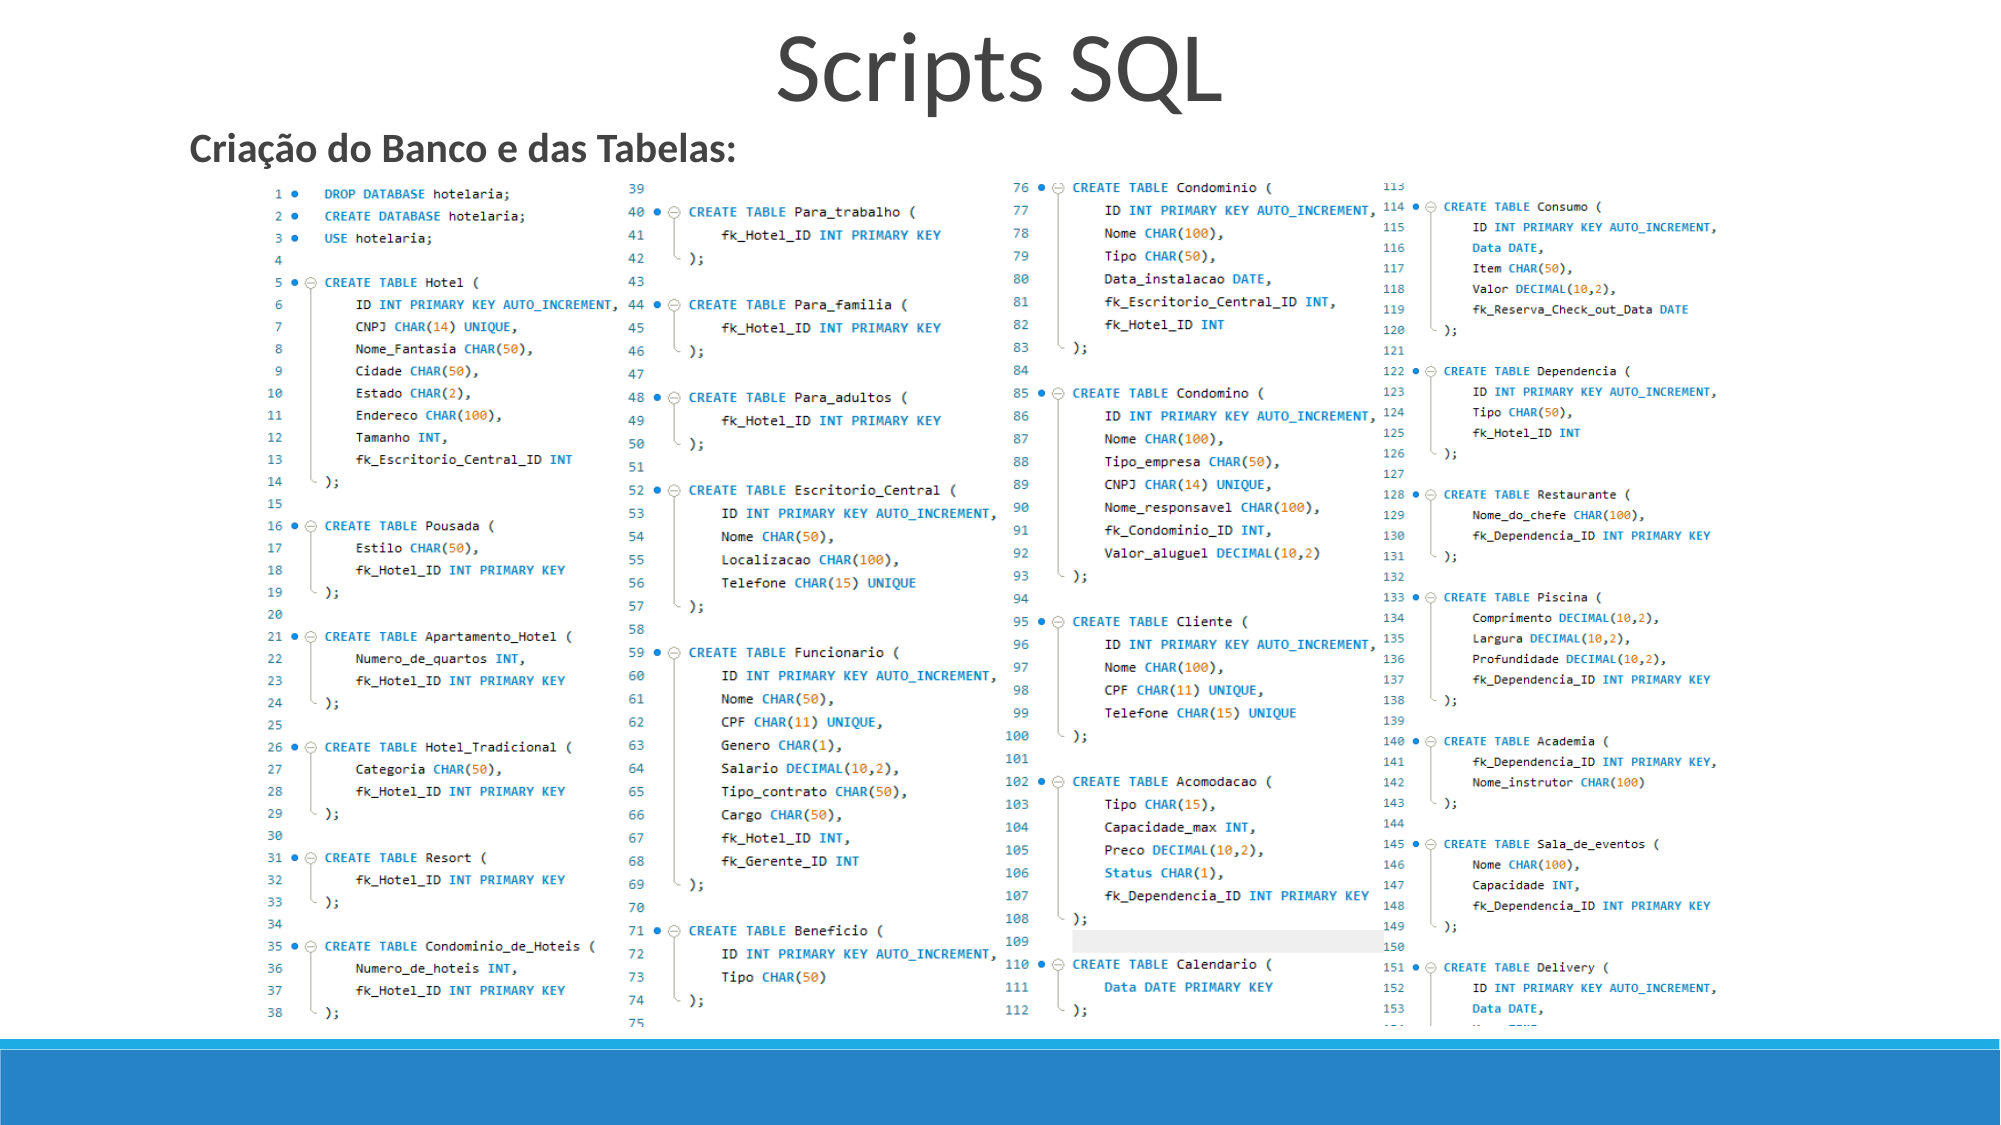

Scripts SQL
Criação do Banco e das Tabelas: